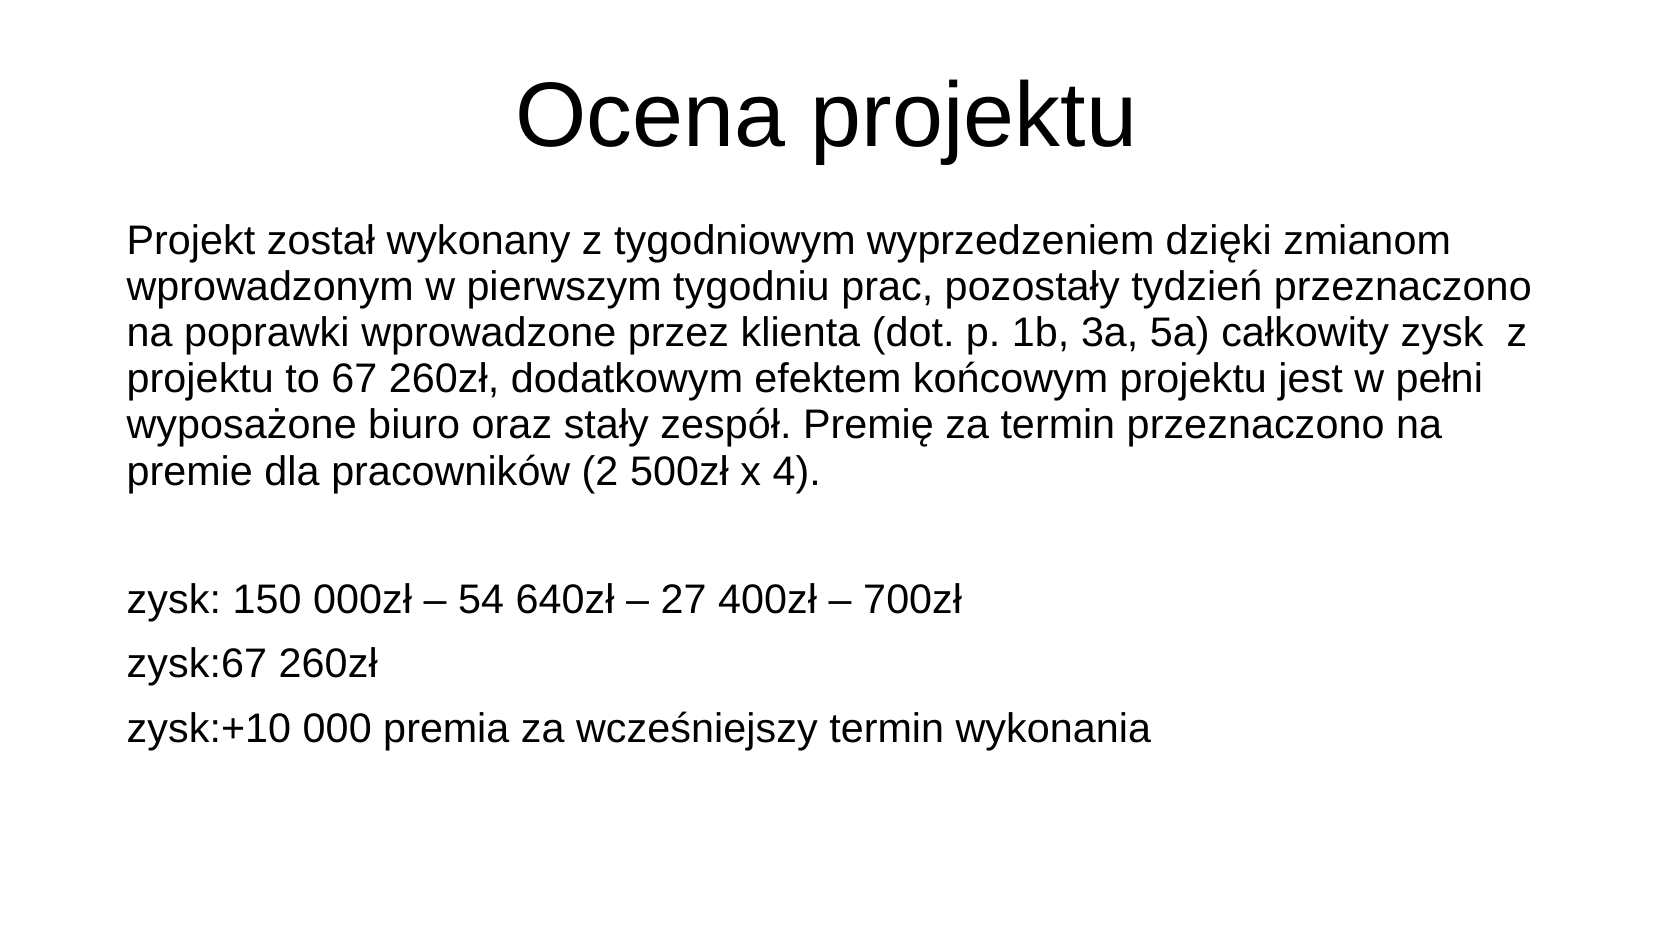

# Ocena projektu
Projekt został wykonany z tygodniowym wyprzedzeniem dzięki zmianom wprowadzonym w pierwszym tygodniu prac, pozostały tydzień przeznaczono na poprawki wprowadzone przez klienta (dot. p. 1b, 3a, 5a) całkowity zysk z projektu to 67 260zł, dodatkowym efektem końcowym projektu jest w pełni wyposażone biuro oraz stały zespół. Premię za termin przeznaczono na premie dla pracowników (2 500zł x 4).
zysk: 150 000zł – 54 640zł – 27 400zł – 700zł
zysk:67 260zł
zysk:+10 000 premia za wcześniejszy termin wykonania